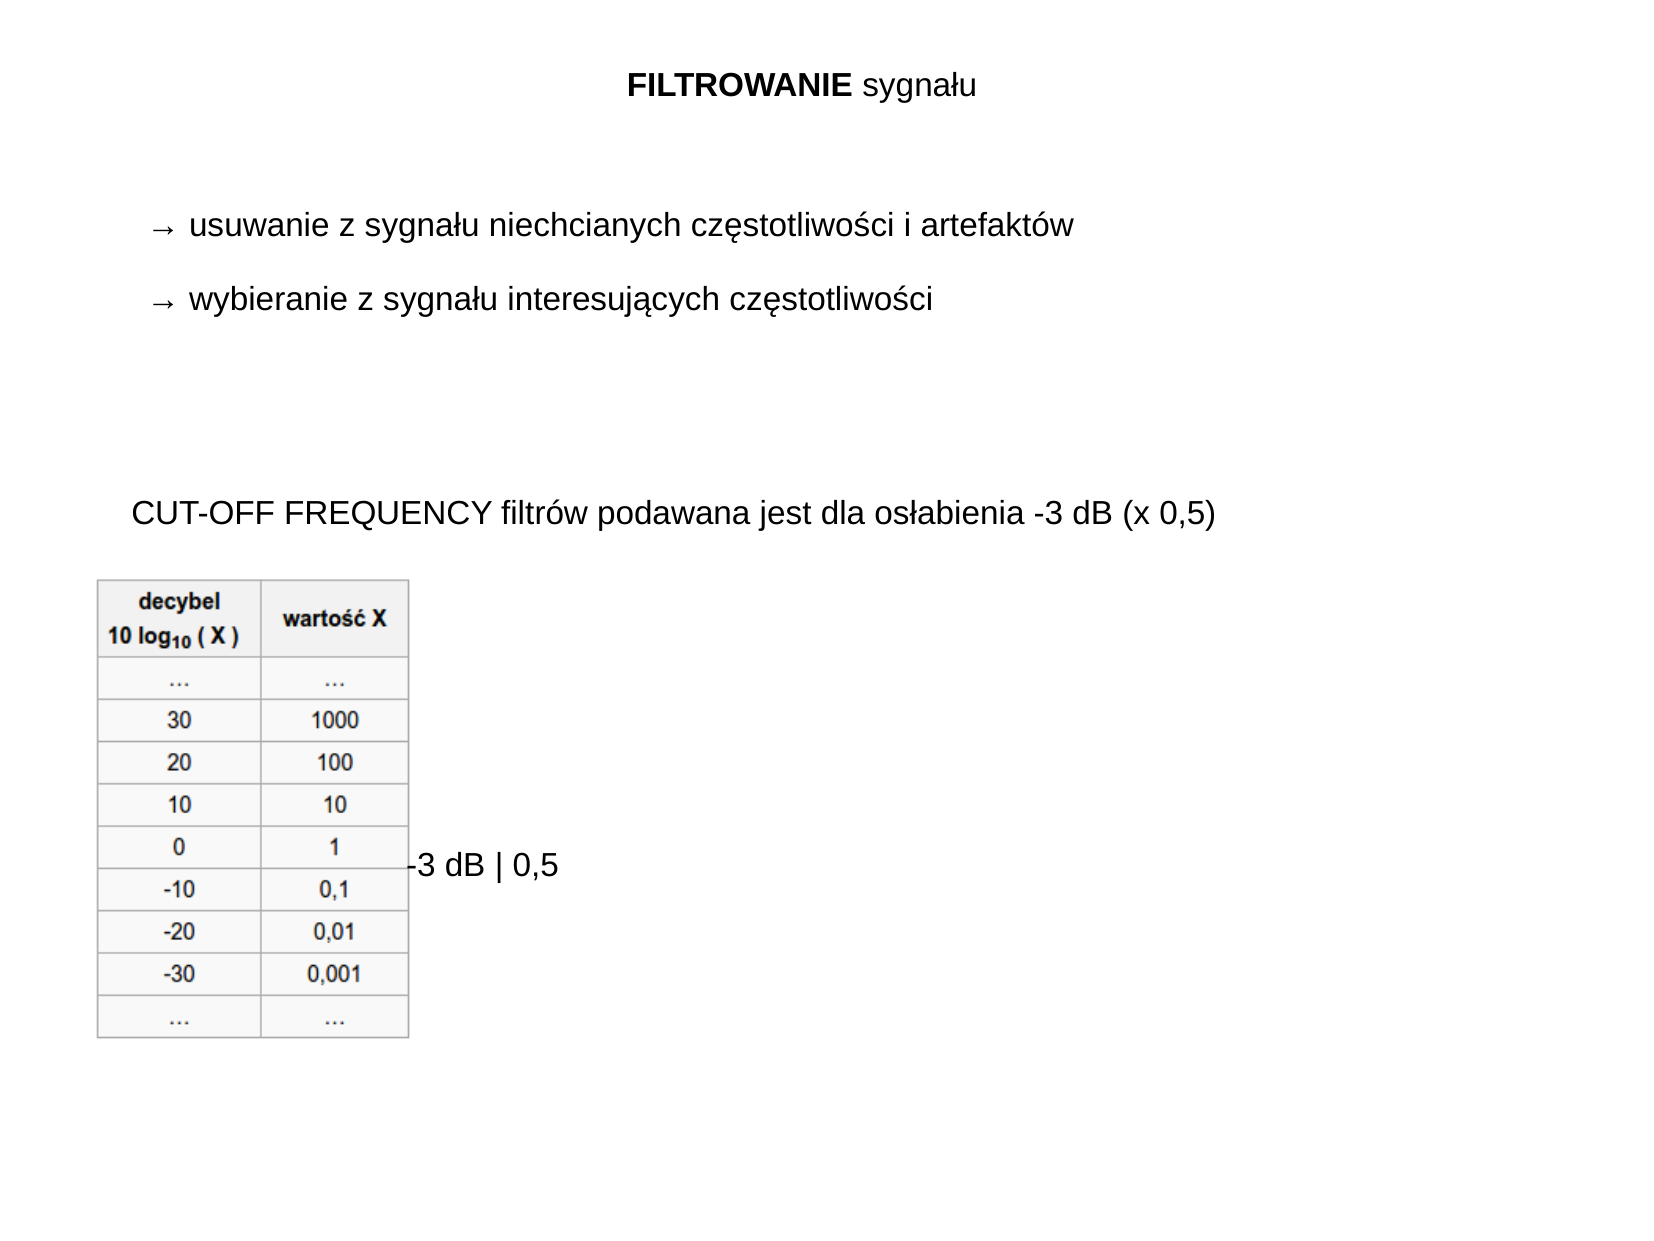

FILTROWANIE sygnału
→ usuwanie z sygnału niechcianych częstotliwości i artefaktów
→ wybieranie z sygnału interesujących częstotliwości
CUT-OFF FREQUENCY filtrów podawana jest dla osłabienia -3 dB (x 0,5)
-3 dB | 0,5